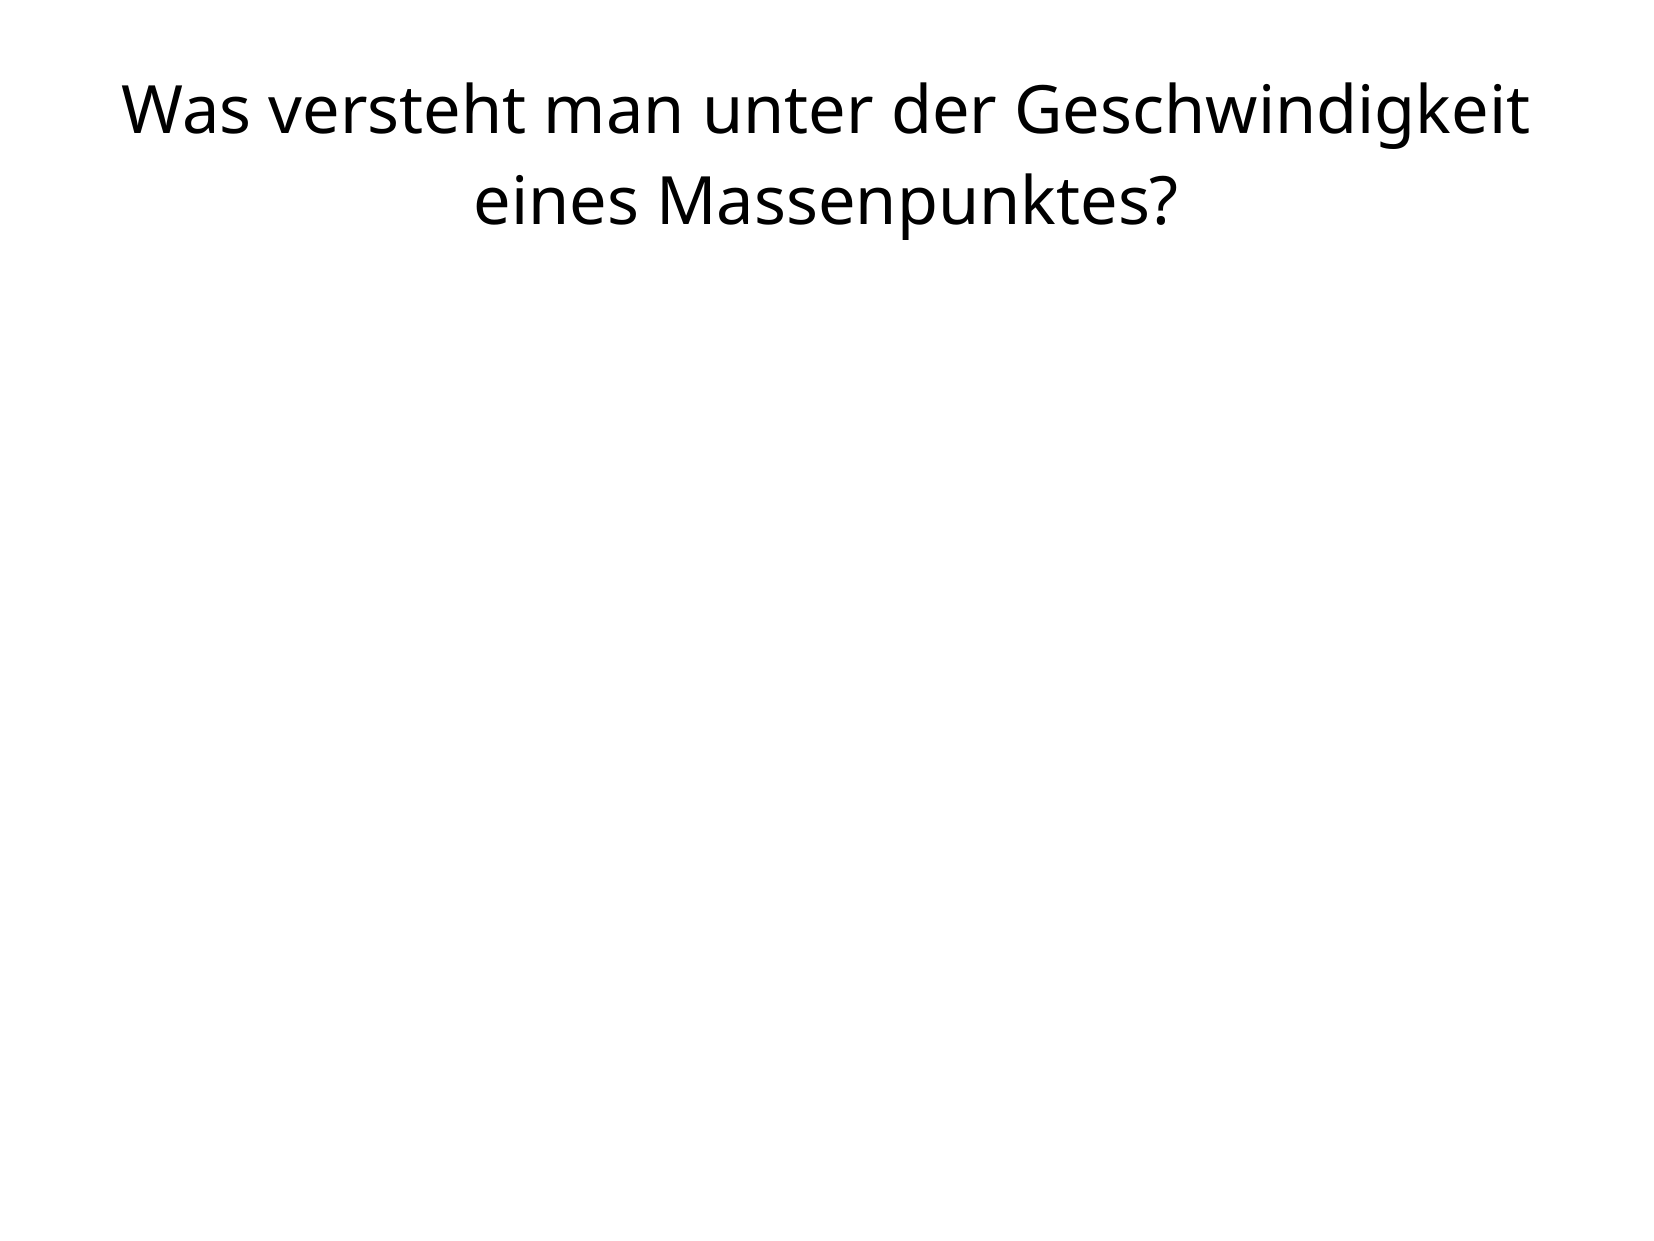

# Was versteht man unter der Geschwindigkeit eines Massenpunktes?